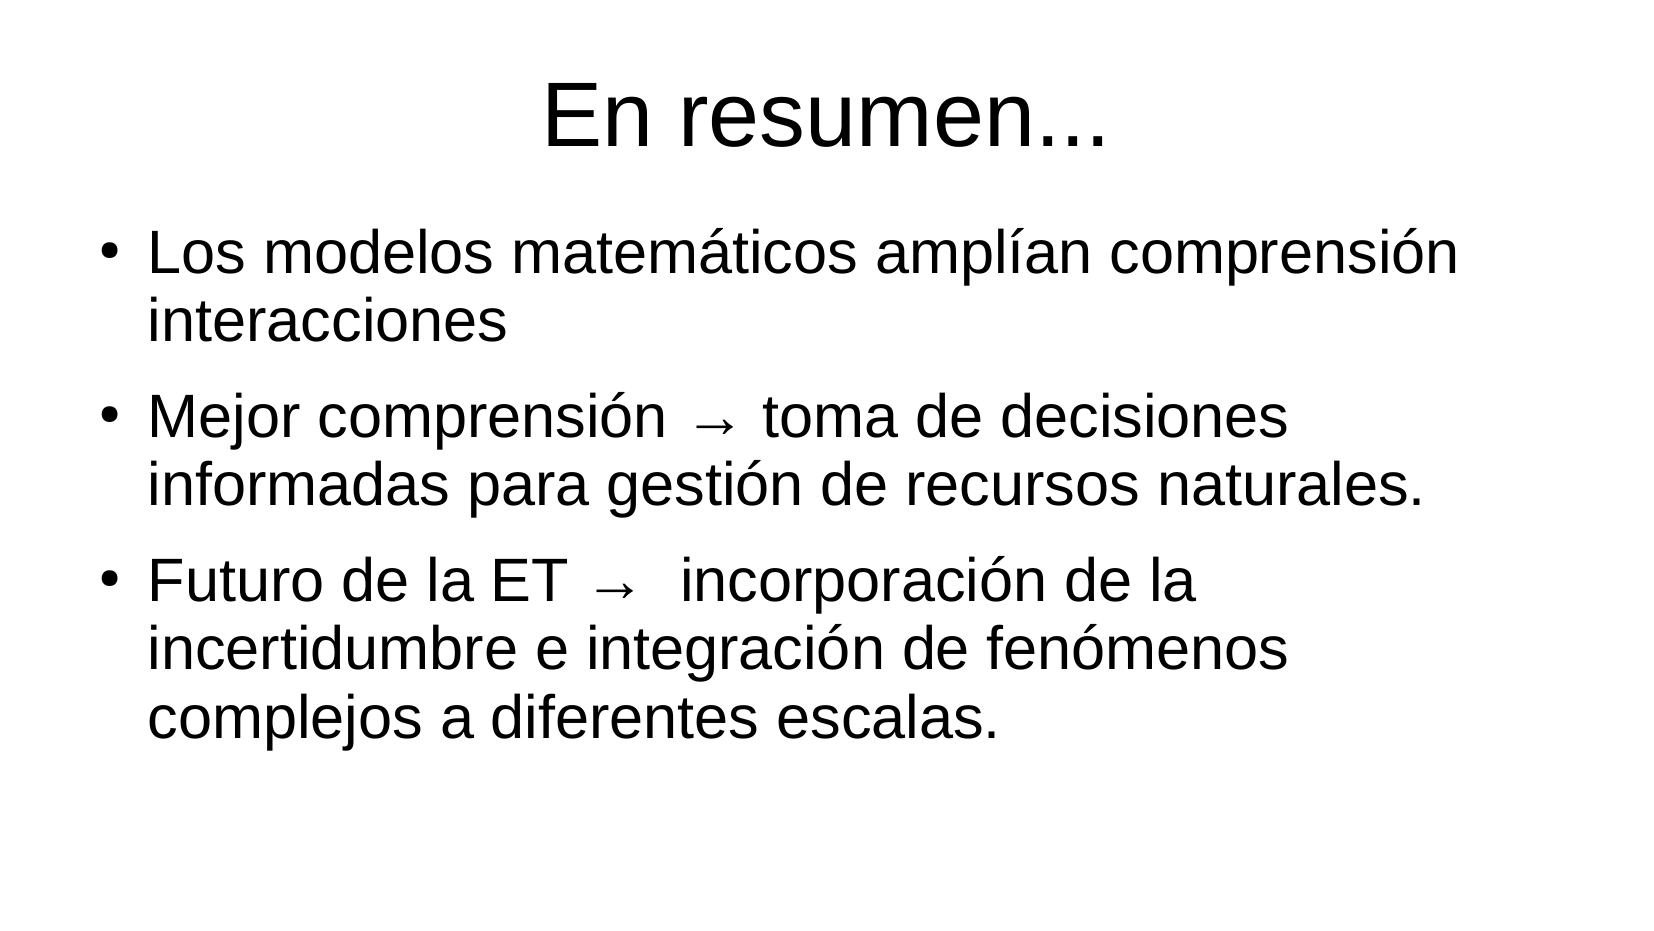

# En resumen...
Los modelos matemáticos amplían comprensión interacciones
Mejor comprensión → toma de decisiones informadas para gestión de recursos naturales.
Futuro de la ET → incorporación de la incertidumbre e integración de fenómenos complejos a diferentes escalas.